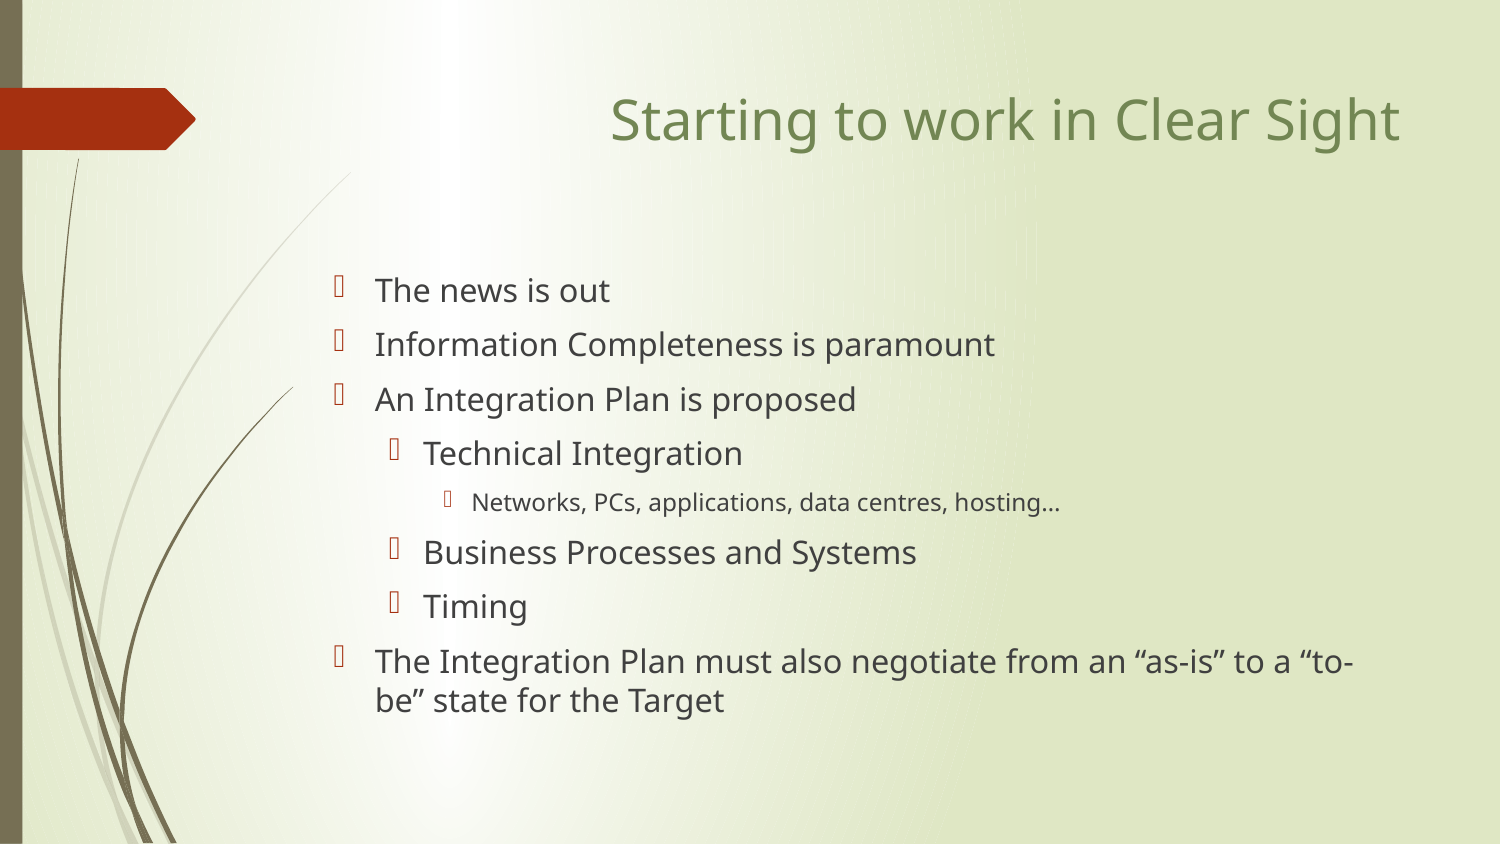

# Starting to work in Clear Sight
The news is out
Information Completeness is paramount
An Integration Plan is proposed
Technical Integration
Networks, PCs, applications, data centres, hosting…
Business Processes and Systems
Timing
The Integration Plan must also negotiate from an “as-is” to a “to-be” state for the Target